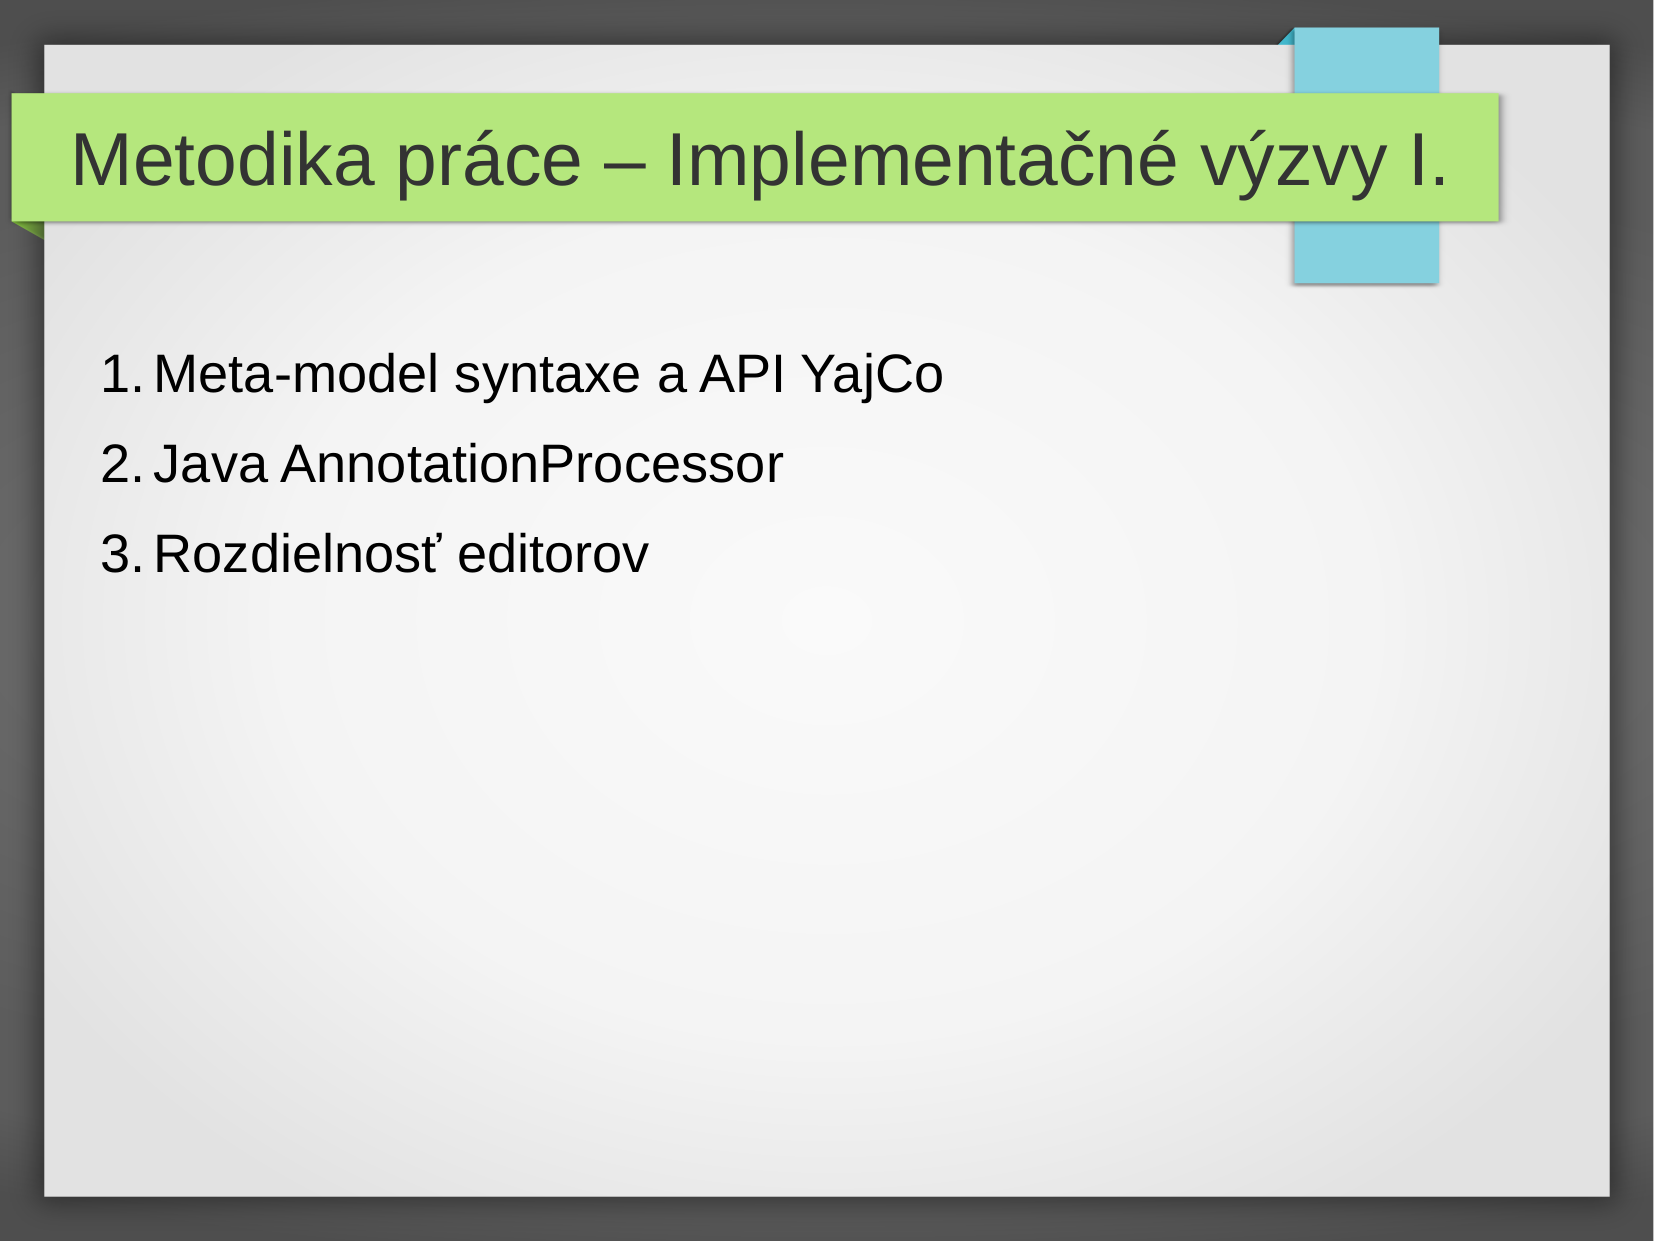

# Metodika práce – Implementačné výzvy I.
Meta-model syntaxe a API YajCo
Java AnnotationProcessor
Rozdielnosť editorov